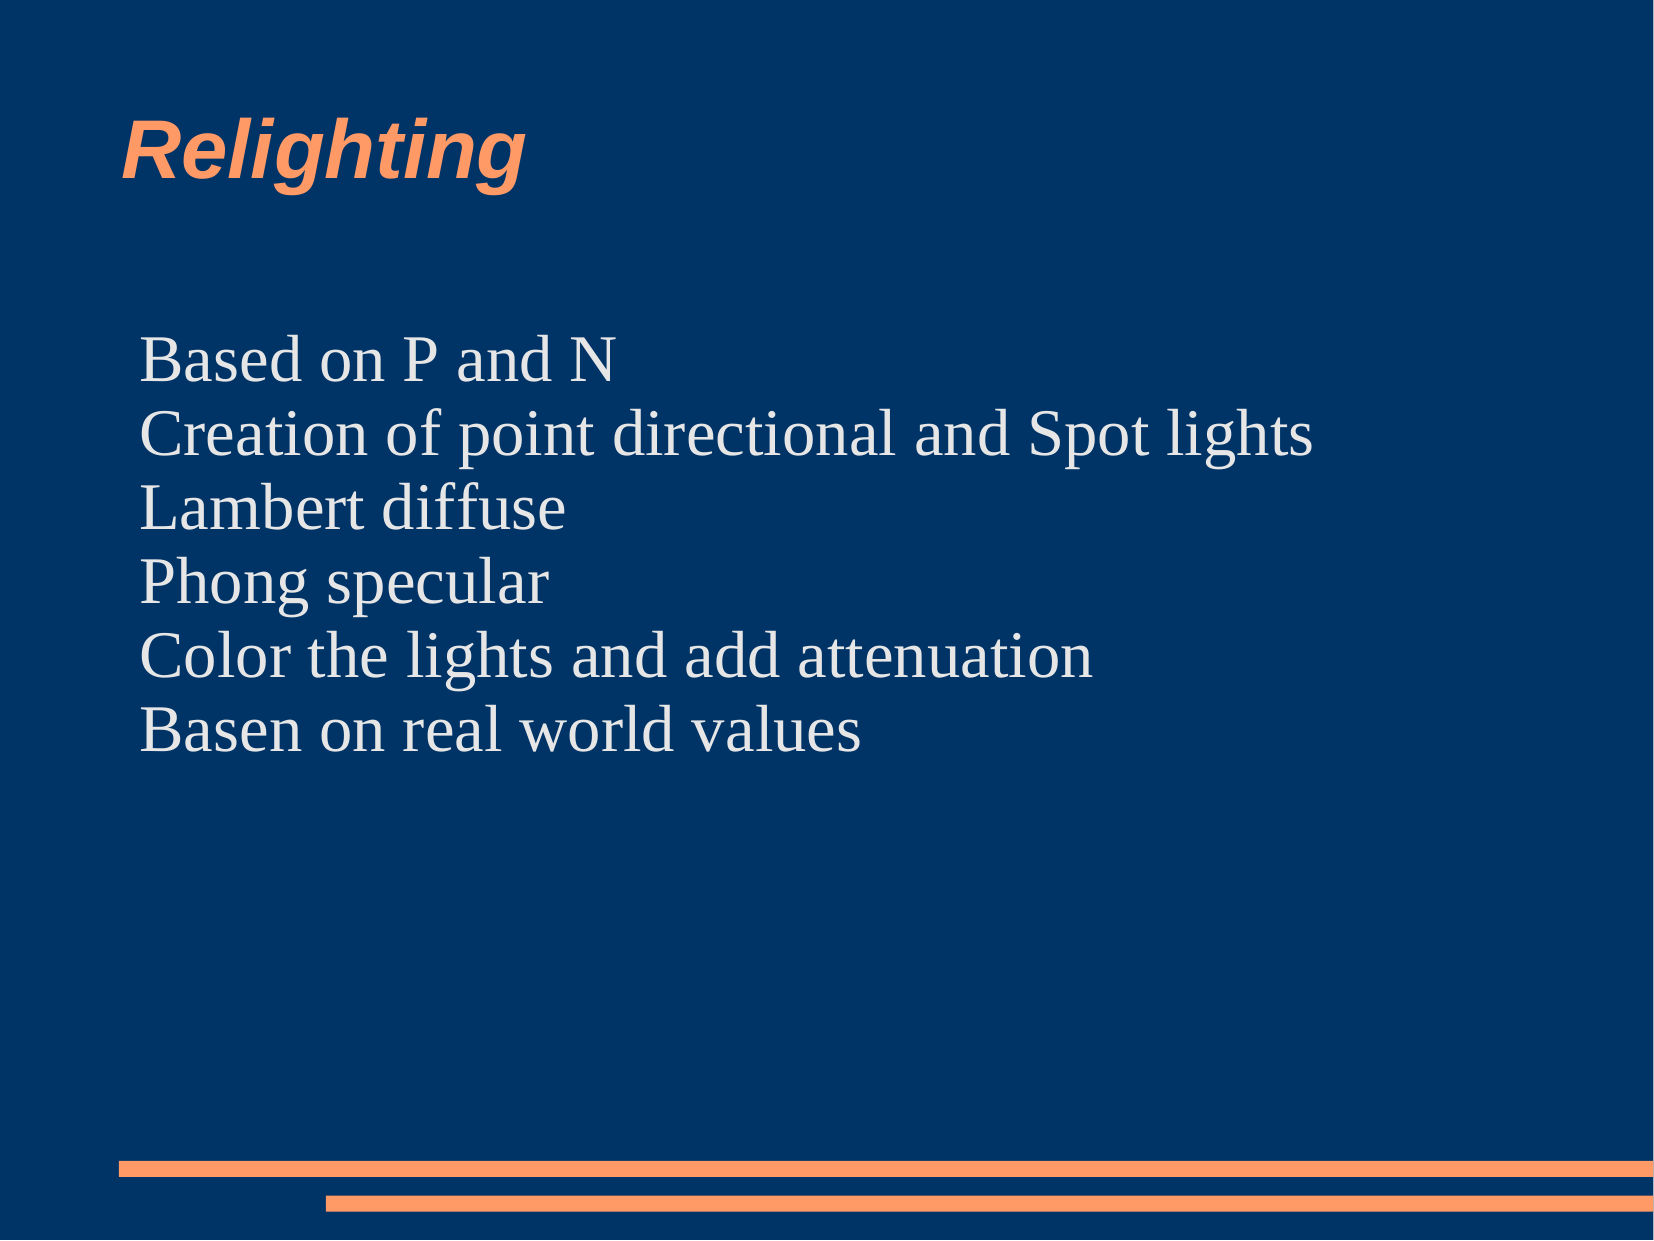

# Relighting
Based on P and N
Creation of point directional and Spot lights
Lambert diffuse
Phong specular
Color the lights and add attenuation
Basen on real world values